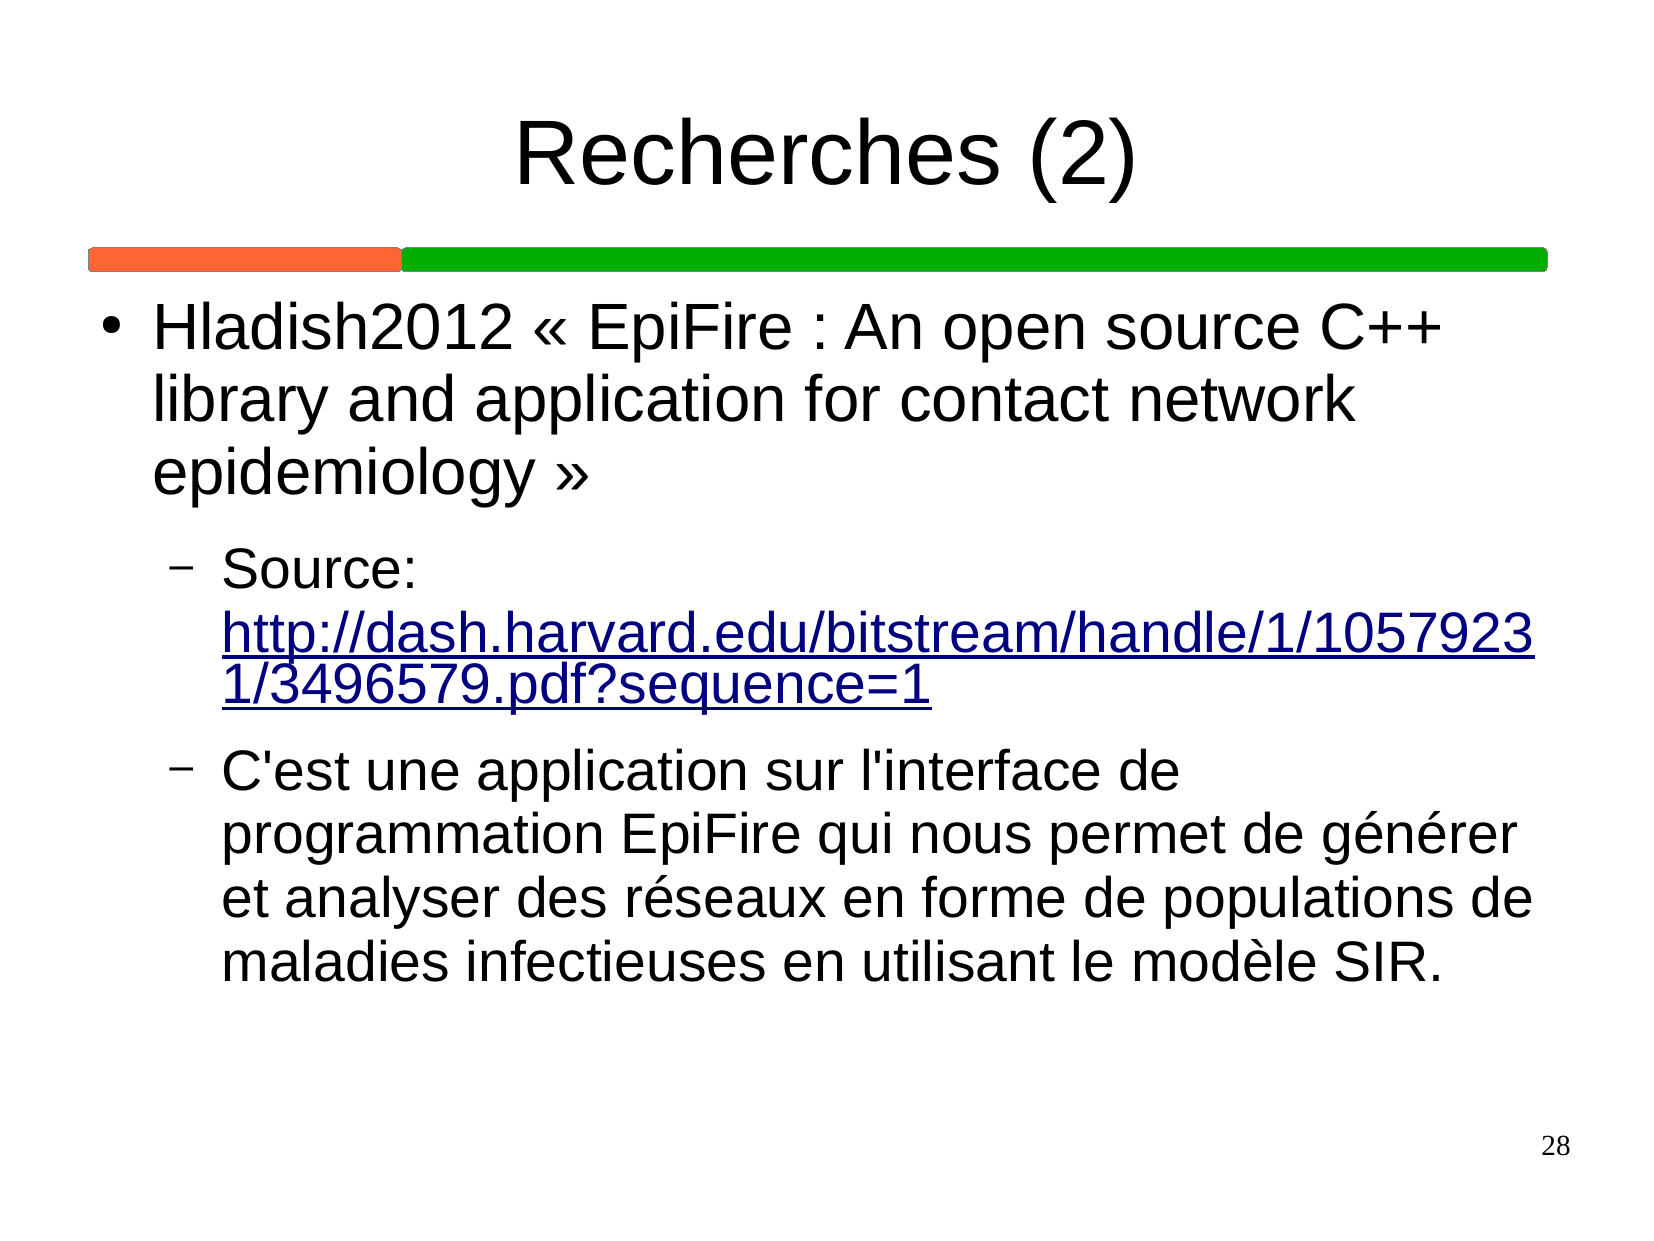

# Recherches (2)
Hladish2012 « EpiFire : An open source C++ library and application for contact network epidemiology »
Source: http://dash.harvard.edu/bitstream/handle/1/10579231/3496579.pdf?sequence=1
C'est une application sur l'interface de programmation EpiFire qui nous permet de générer et analyser des réseaux en forme de populations de maladies infectieuses en utilisant le modèle SIR.
28